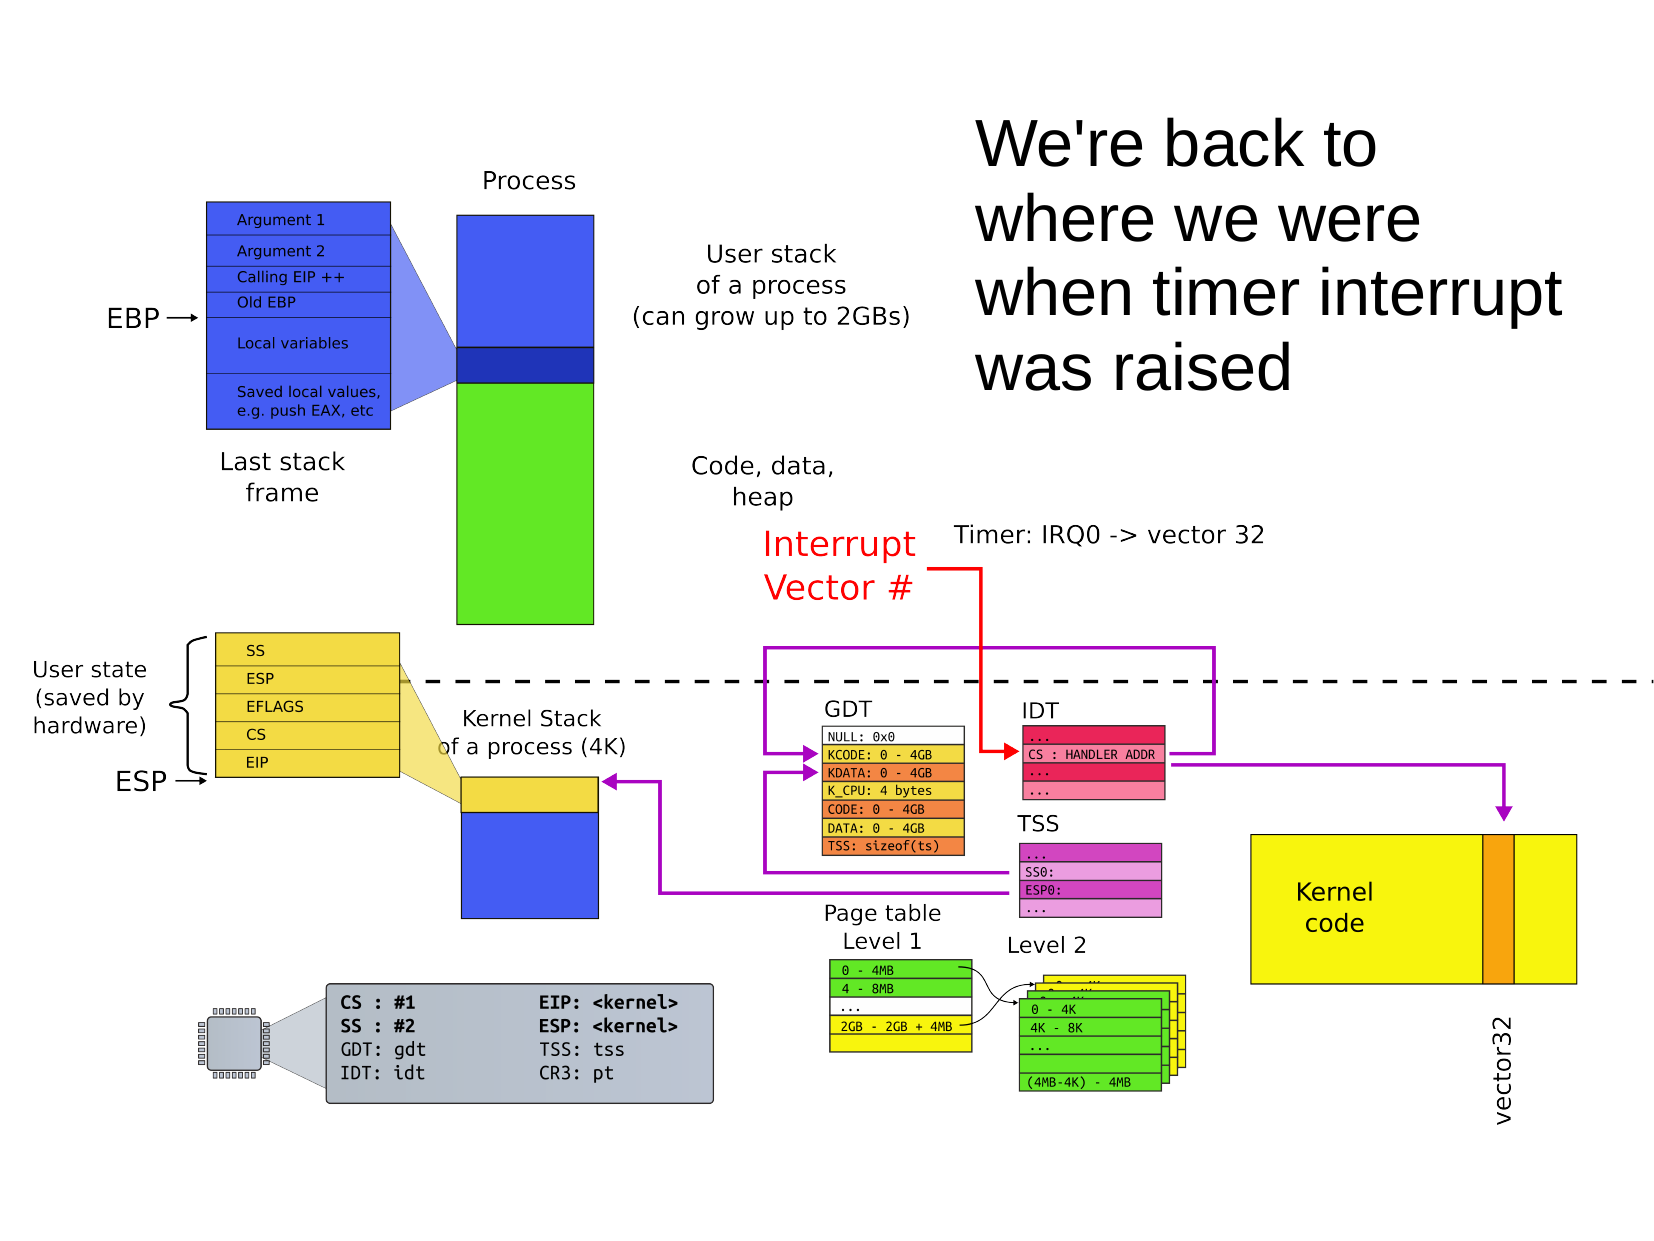

# We're back to where we were when timer interrupt was raised